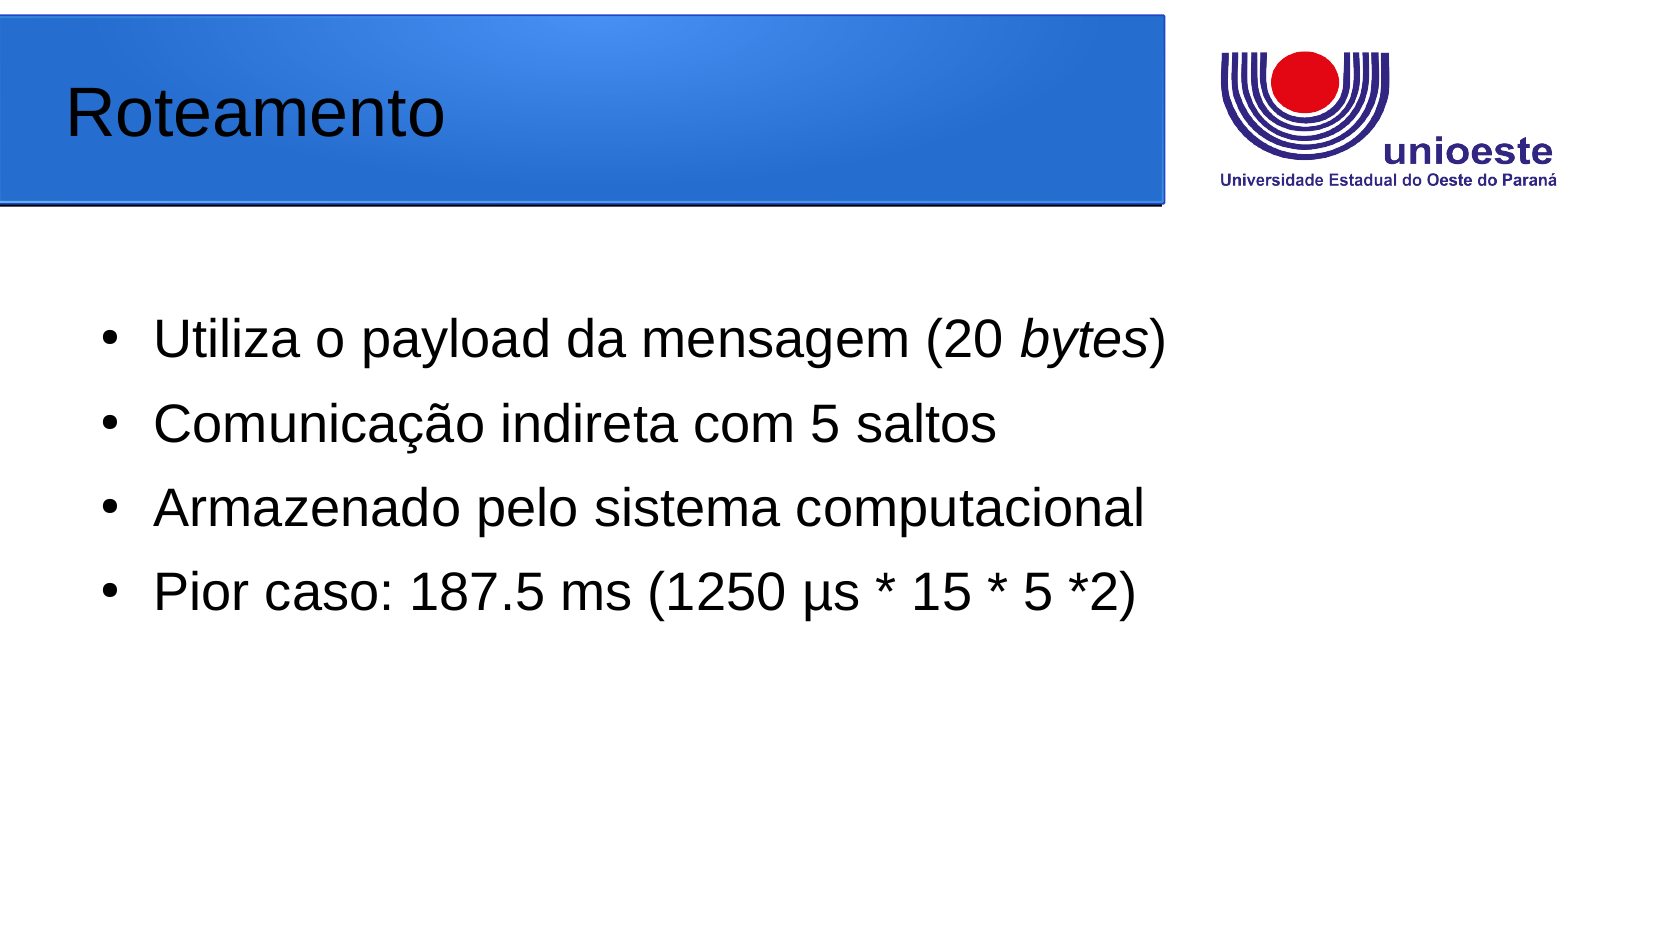

# Roteamento
Utiliza o payload da mensagem (20 bytes)
Comunicação indireta com 5 saltos
Armazenado pelo sistema computacional
Pior caso: 187.5 ms (1250 µs * 15 * 5 *2)